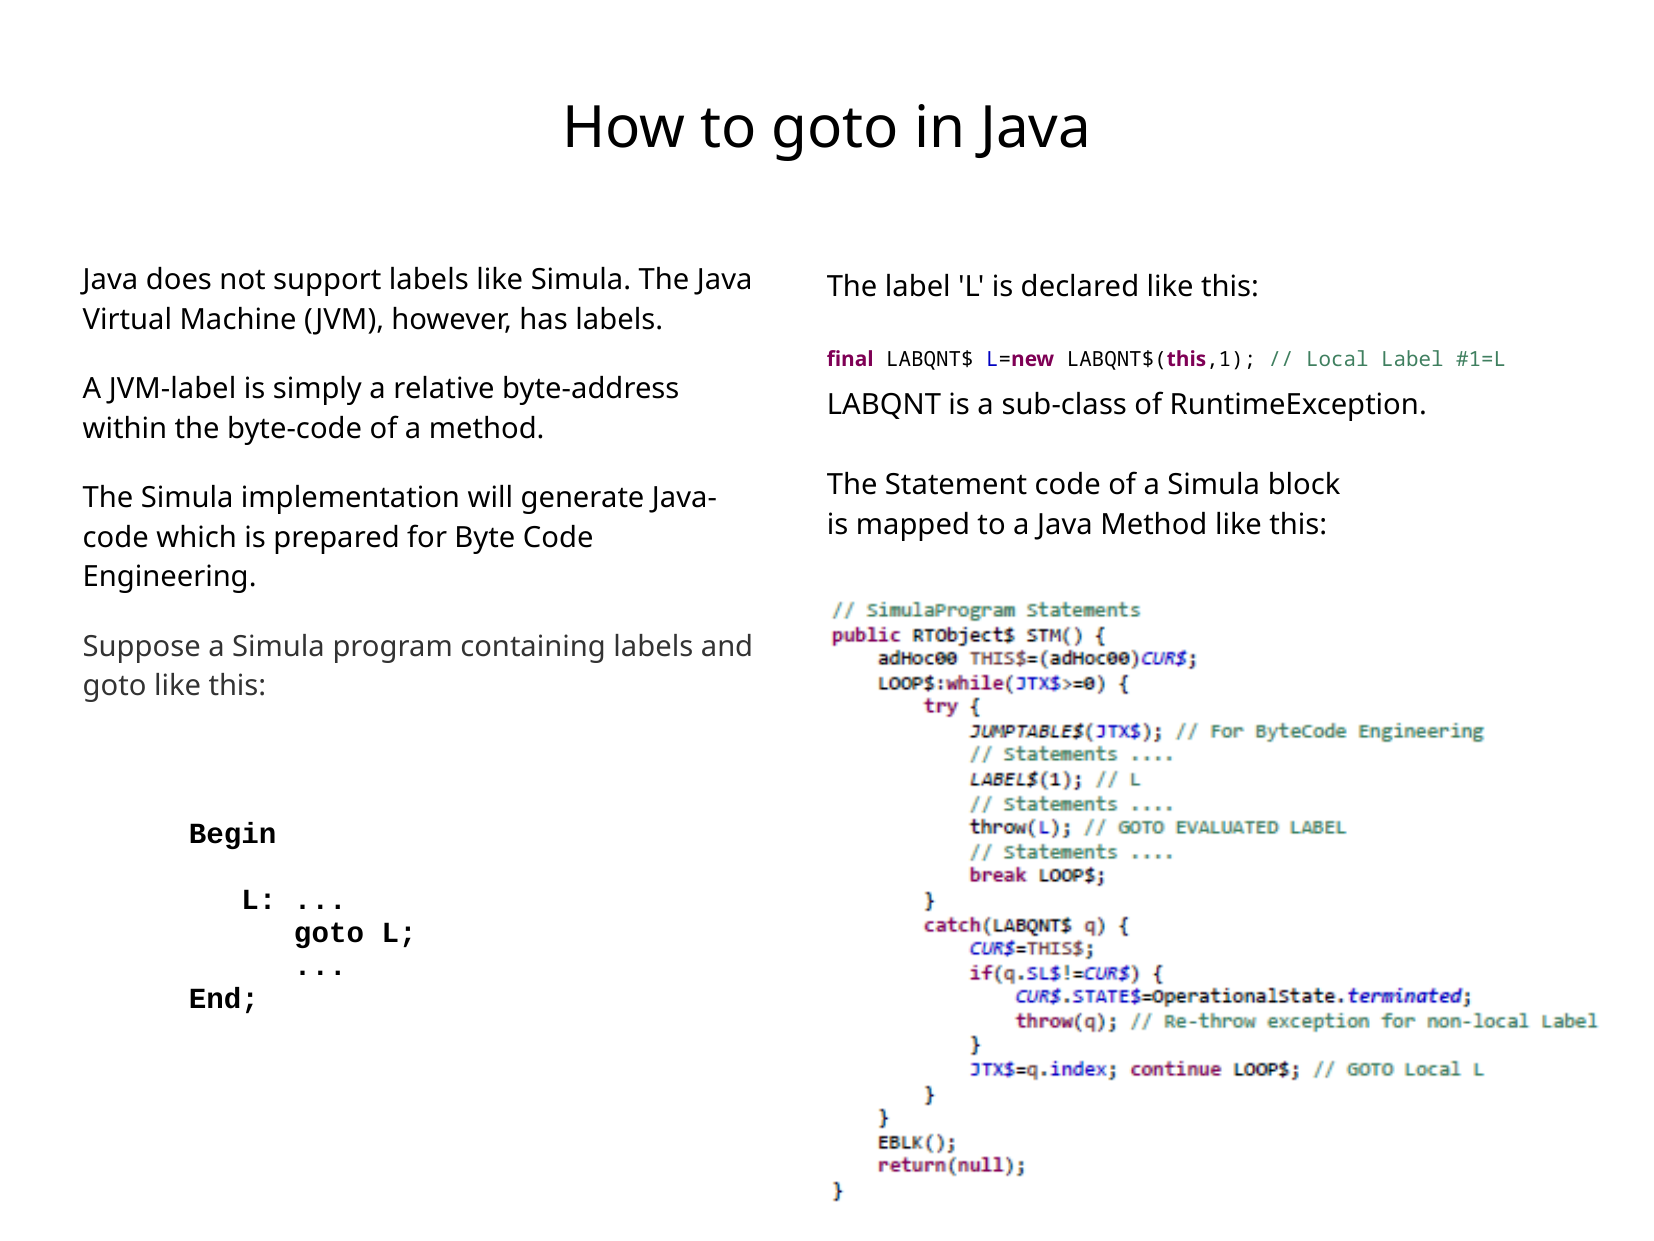

# How to goto in Java
Java does not support labels like Simula. The Java Virtual Machine (JVM), however, has labels.
A JVM-label is simply a relative byte-address within the byte-code of a method.
The Simula implementation will generate Java-code which is prepared for Byte Code Engineering.
Suppose a Simula program containing labels and goto like this:
The label 'L' is declared like this:
final LABQNT$ L=new LABQNT$(this,1); // Local Label #1=L
LABQNT is a sub-class of RuntimeException.
The Statement code of a Simula block
is mapped to a Java Method like this:
Begin
 L: ...
 goto L;
 ...
End;